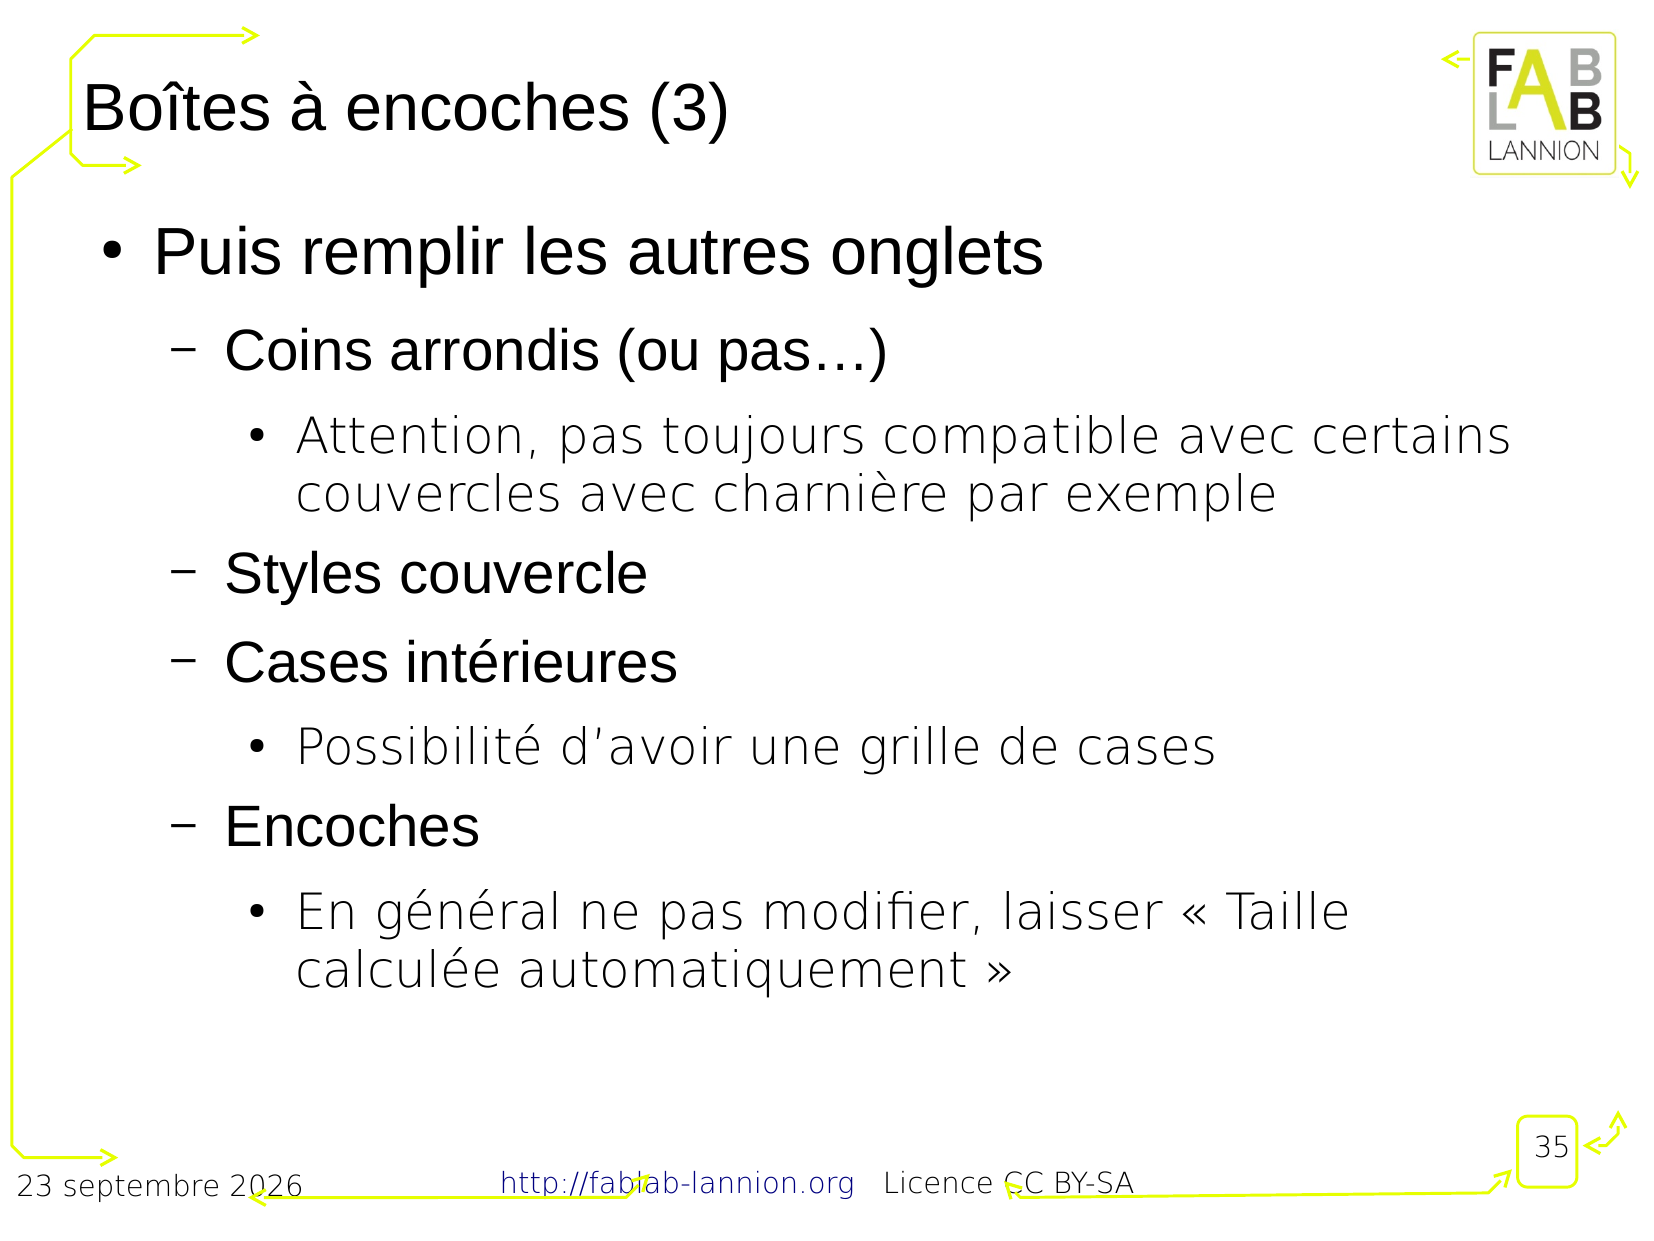

# Boîtes à encoches (3)
Puis remplir les autres onglets
Coins arrondis (ou pas…)
Attention, pas toujours compatible avec certains couvercles avec charnière par exemple
Styles couvercle
Cases intérieures
Possibilité d’avoir une grille de cases
Encoches
En général ne pas modifier, laisser « Taille calculée automatiquement »
35